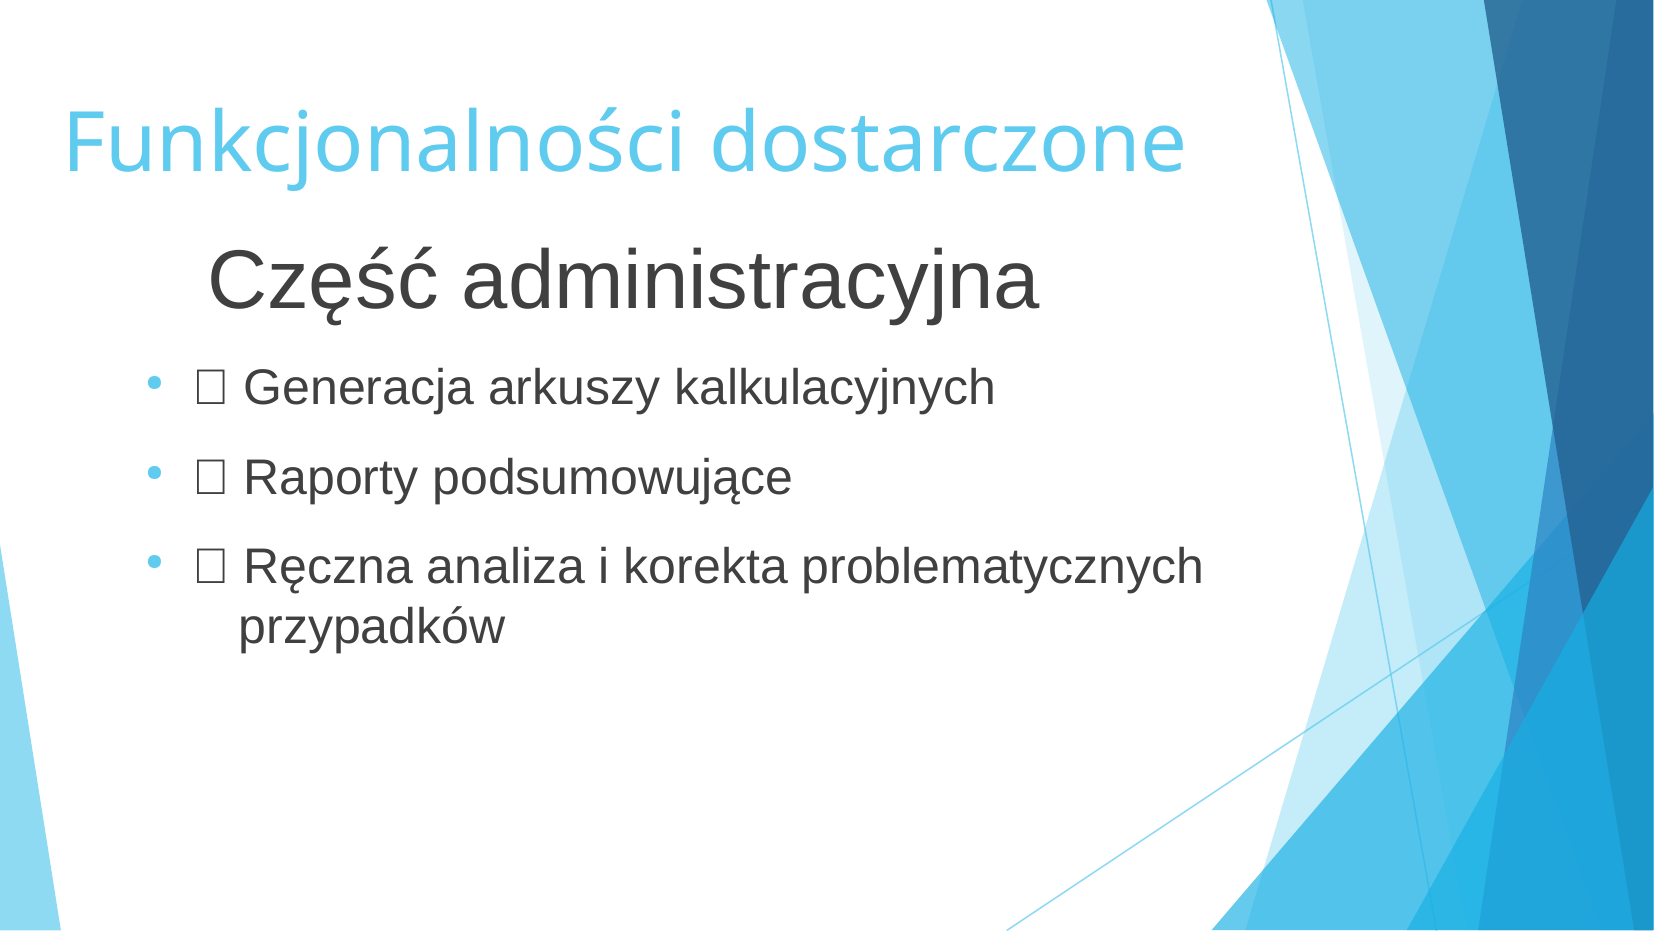

# Funkcjonalności dostarczone
Część administracyjna
✅ Generacja arkuszy kalkulacyjnych
❌ Raporty podsumowujące
✅ Ręczna analiza i korekta problematycznych przypadków